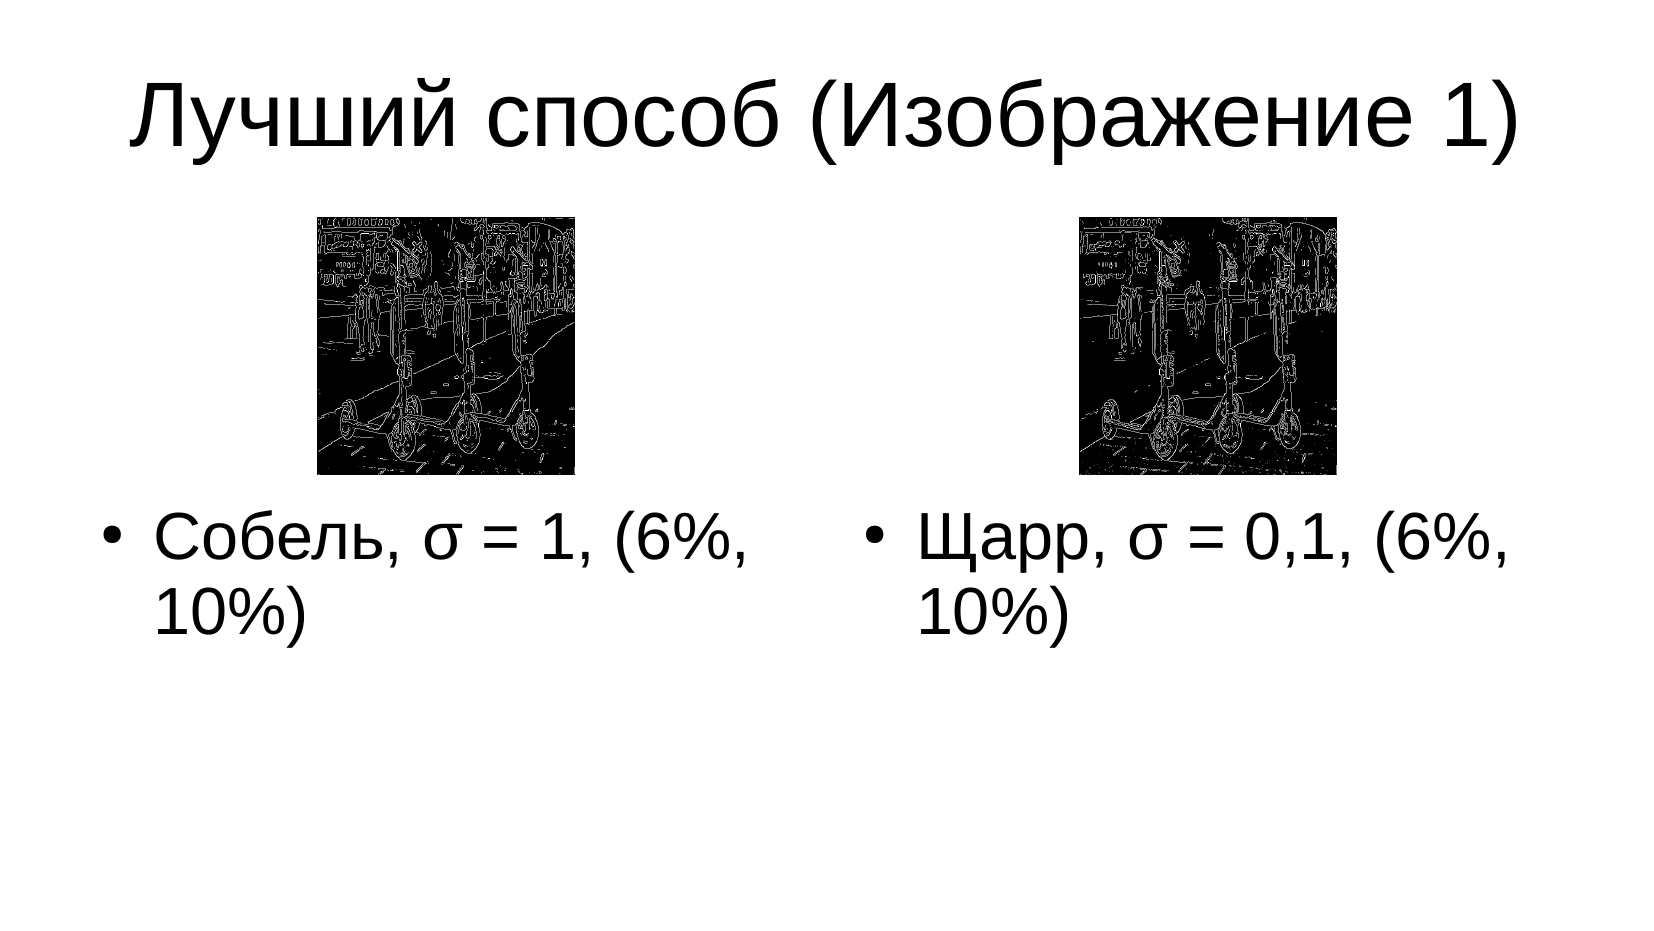

# Лучший способ (Изображение 1)
Собель, σ = 1, (6%, 10%)
Щарр, σ = 0,1, (6%, 10%)